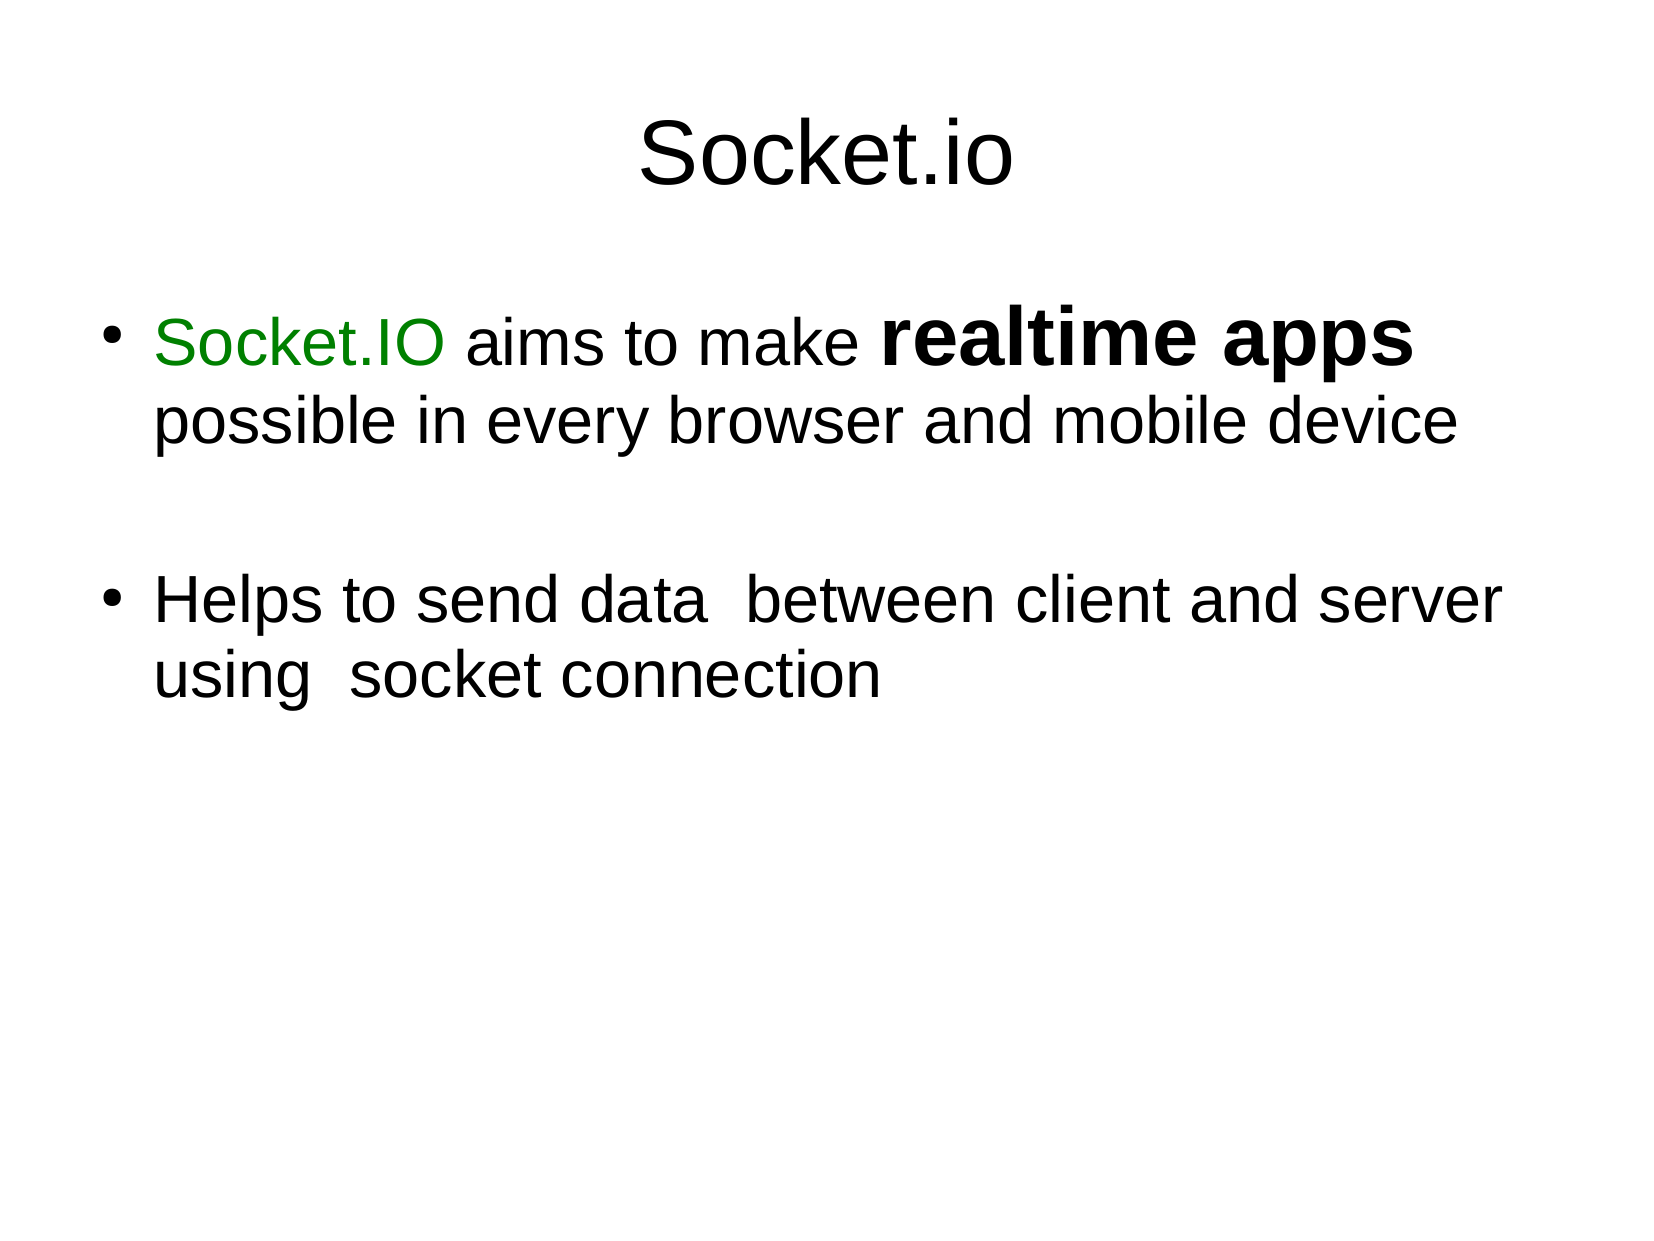

# Socket.io
Socket.IO aims to make realtime apps possible in every browser and mobile device
Helps to send data between client and server using socket connection